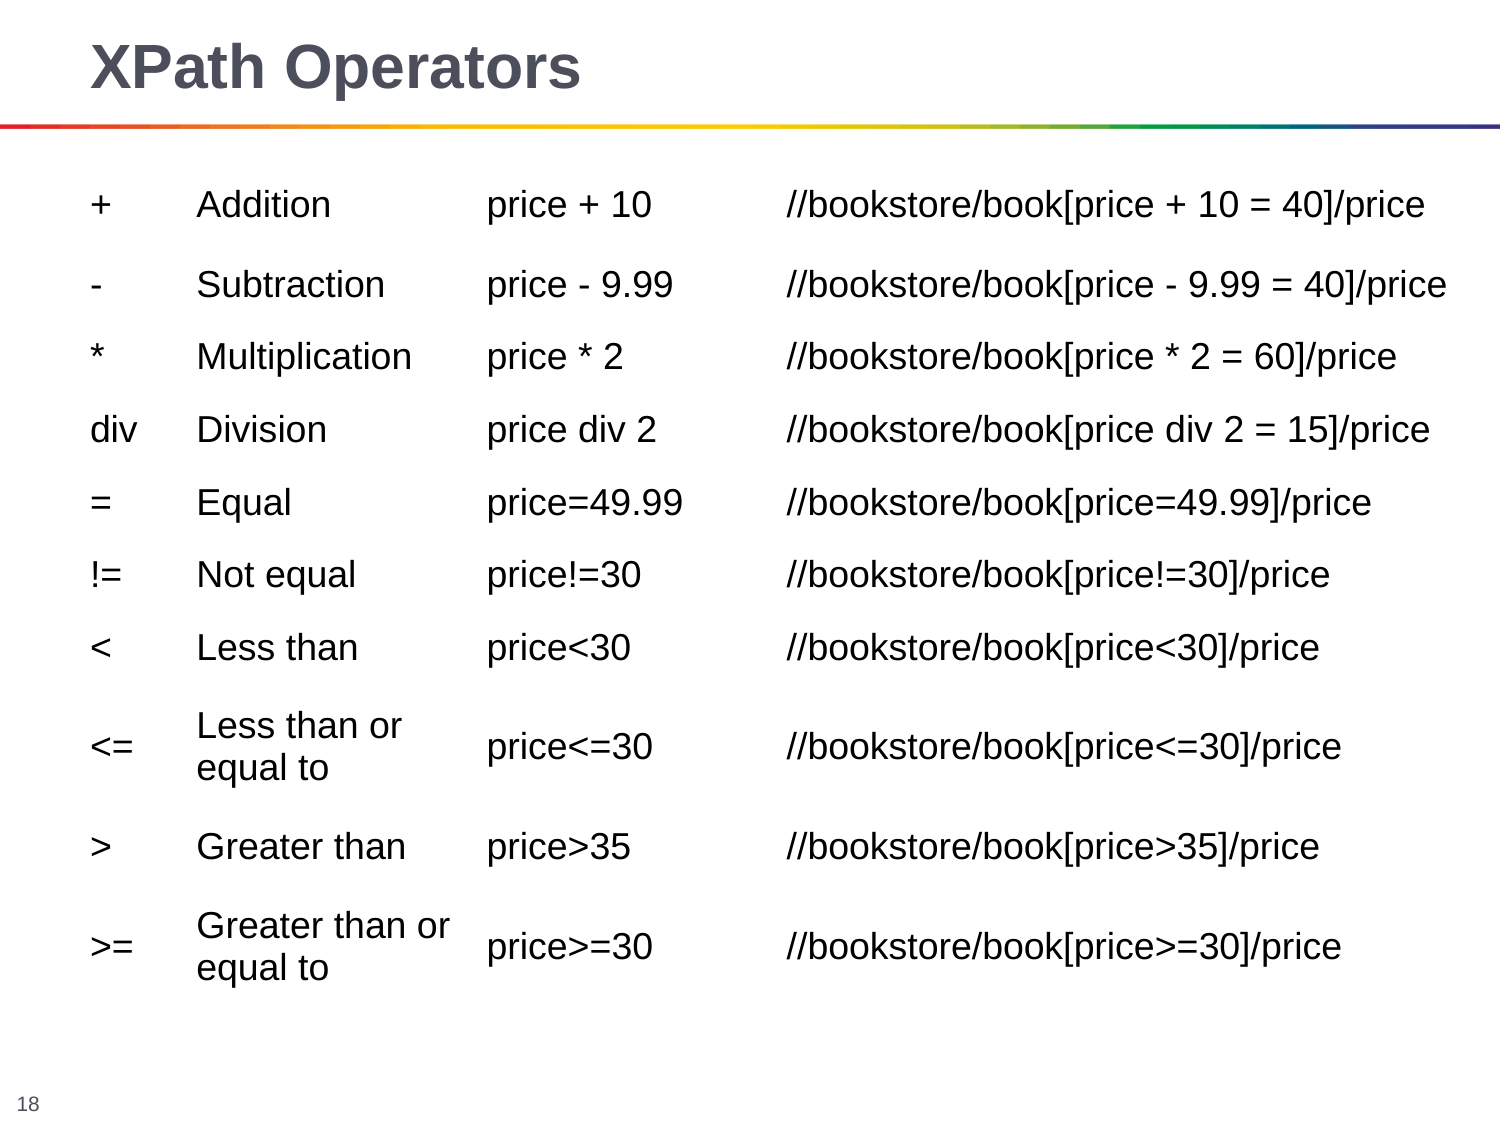

# XPath Operators
| + | Addition | price + 10 | //bookstore/book[price + 10 = 40]/price |
| --- | --- | --- | --- |
| - | Subtraction | price - 9.99 | //bookstore/book[price - 9.99 = 40]/price |
| \* | Multiplication | price \* 2 | //bookstore/book[price \* 2 = 60]/price |
| div | Division | price div 2 | //bookstore/book[price div 2 = 15]/price |
| = | Equal | price=49.99 | //bookstore/book[price=49.99]/price |
| != | Not equal | price!=30 | //bookstore/book[price!=30]/price |
| < | Less than | price<30 | //bookstore/book[price<30]/price |
| <= | Less than or equal to | price<=30 | //bookstore/book[price<=30]/price |
| > | Greater than | price>35 | //bookstore/book[price>35]/price |
| >= | Greater than or equal to | price>=30 | //bookstore/book[price>=30]/price |